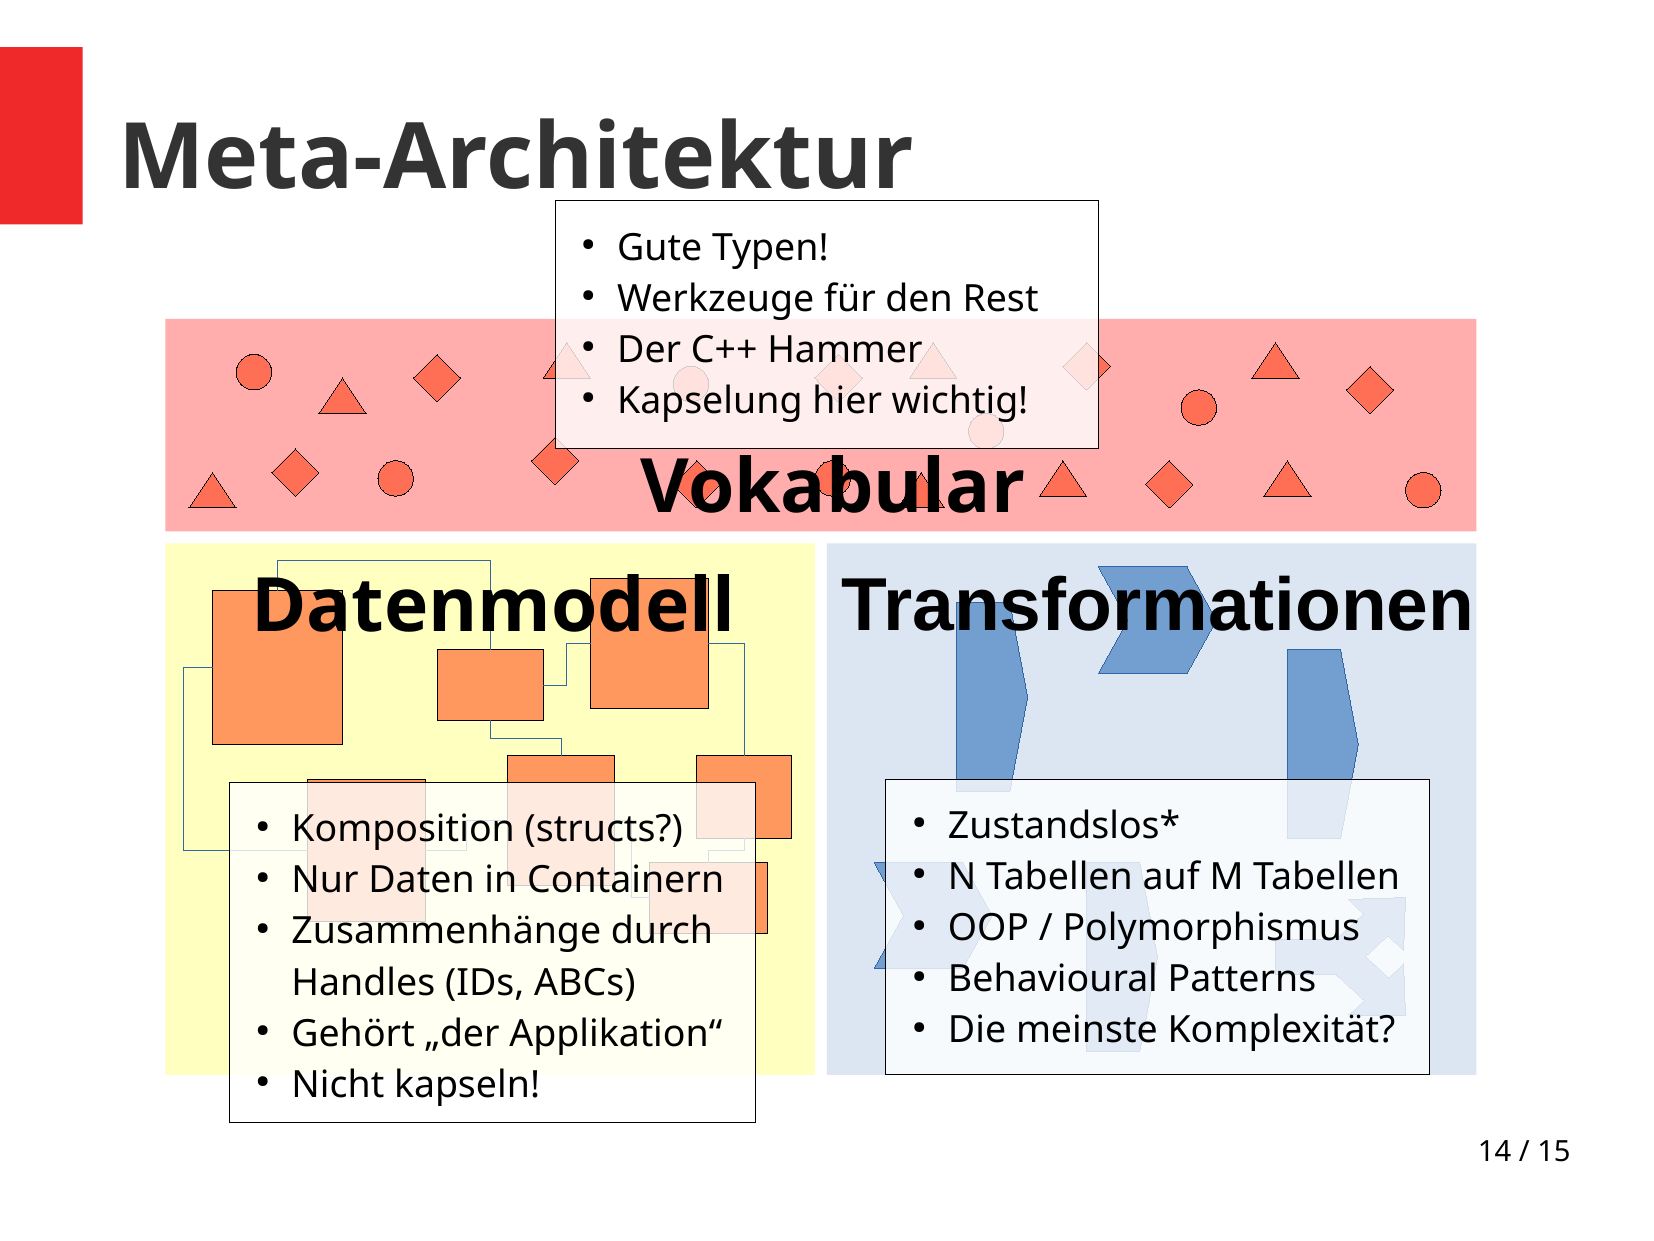

# Meta-Architektur
Gute Typen!
Werkzeuge für den Rest
Der C++ Hammer
Kapselung hier wichtig!
Vokabular
Datenmodell
Transformationen
Zustandslos*
N Tabellen auf M Tabellen
OOP / Polymorphismus
Behavioural Patterns
Die meinste Komplexität?
Komposition (structs?)
Nur Daten in Containern
Zusammenhänge durch Handles (IDs, ABCs)
Gehört „der Applikation“
Nicht kapseln!
14